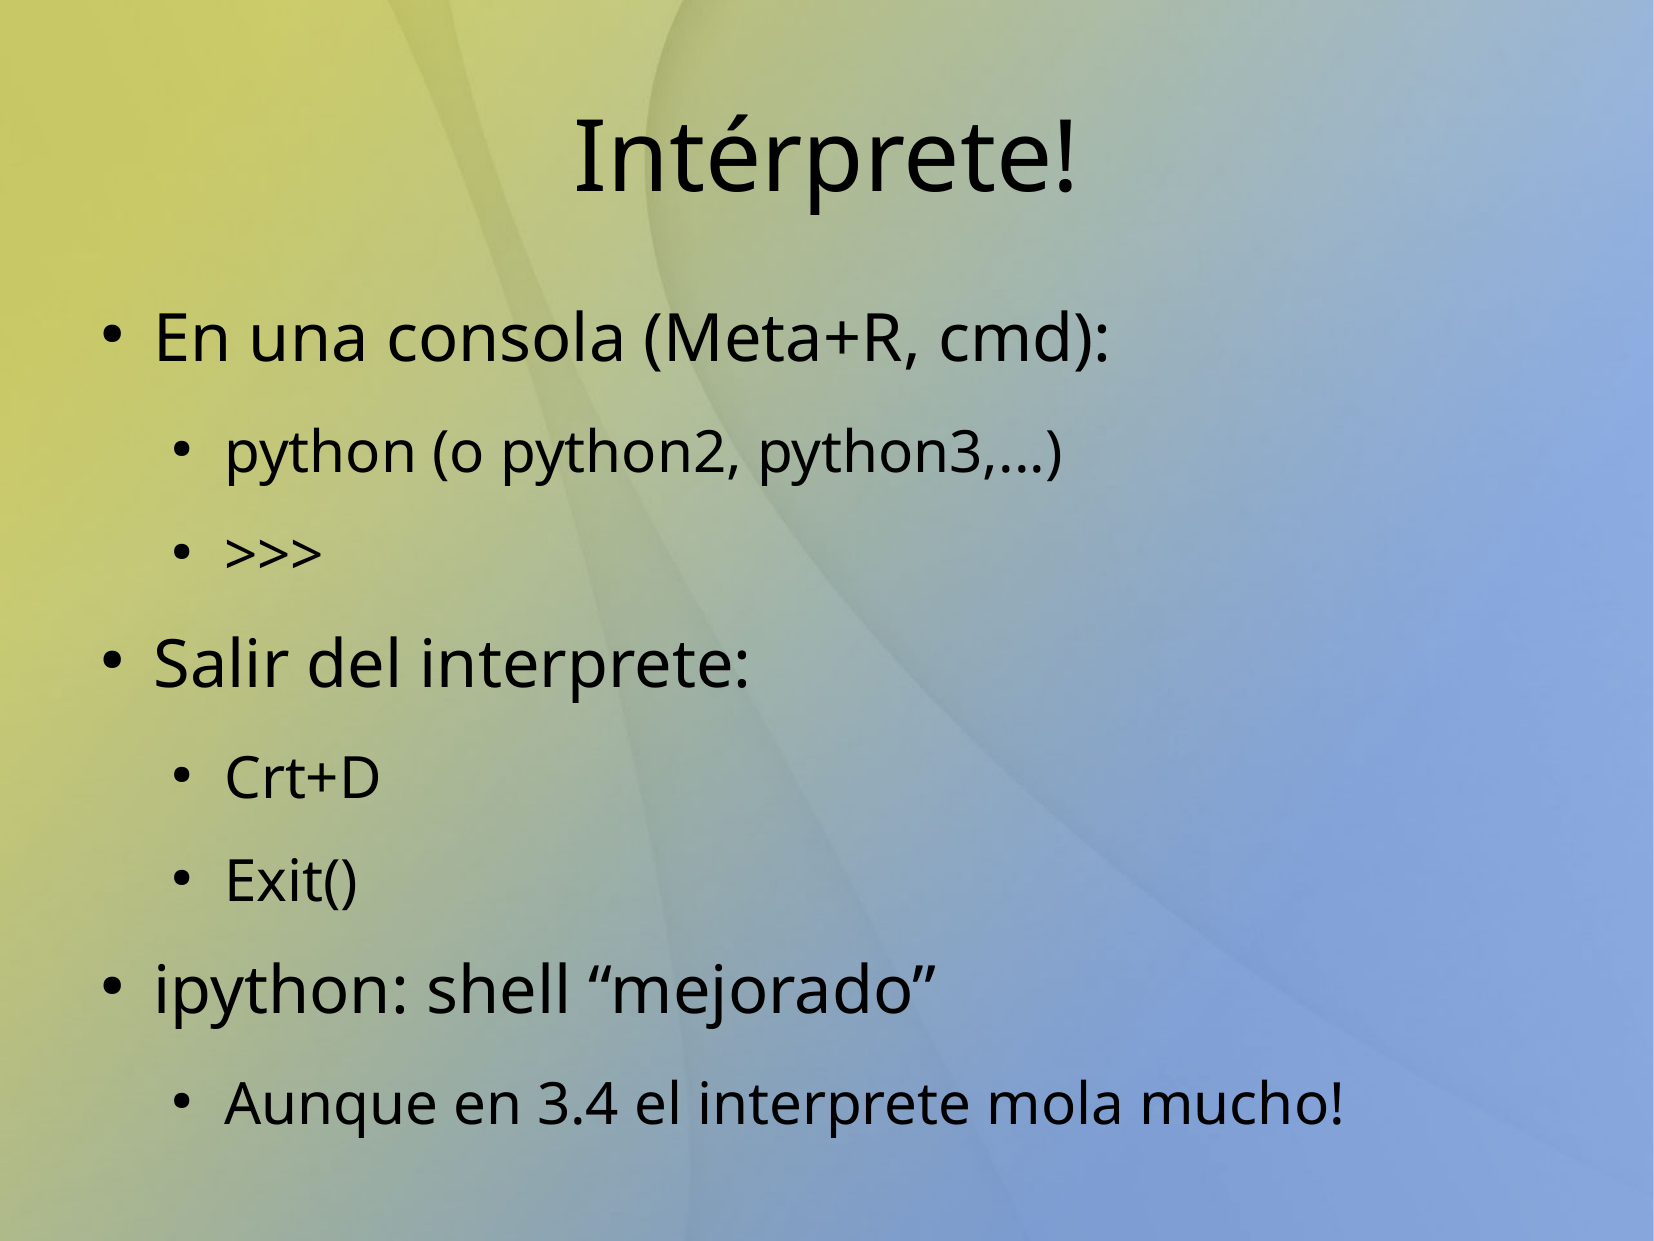

# Intérprete!
En una consola (Meta+R, cmd):
python (o python2, python3,...)
>>>
Salir del interprete:
Crt+D
Exit()
ipython: shell “mejorado”
Aunque en 3.4 el interprete mola mucho!